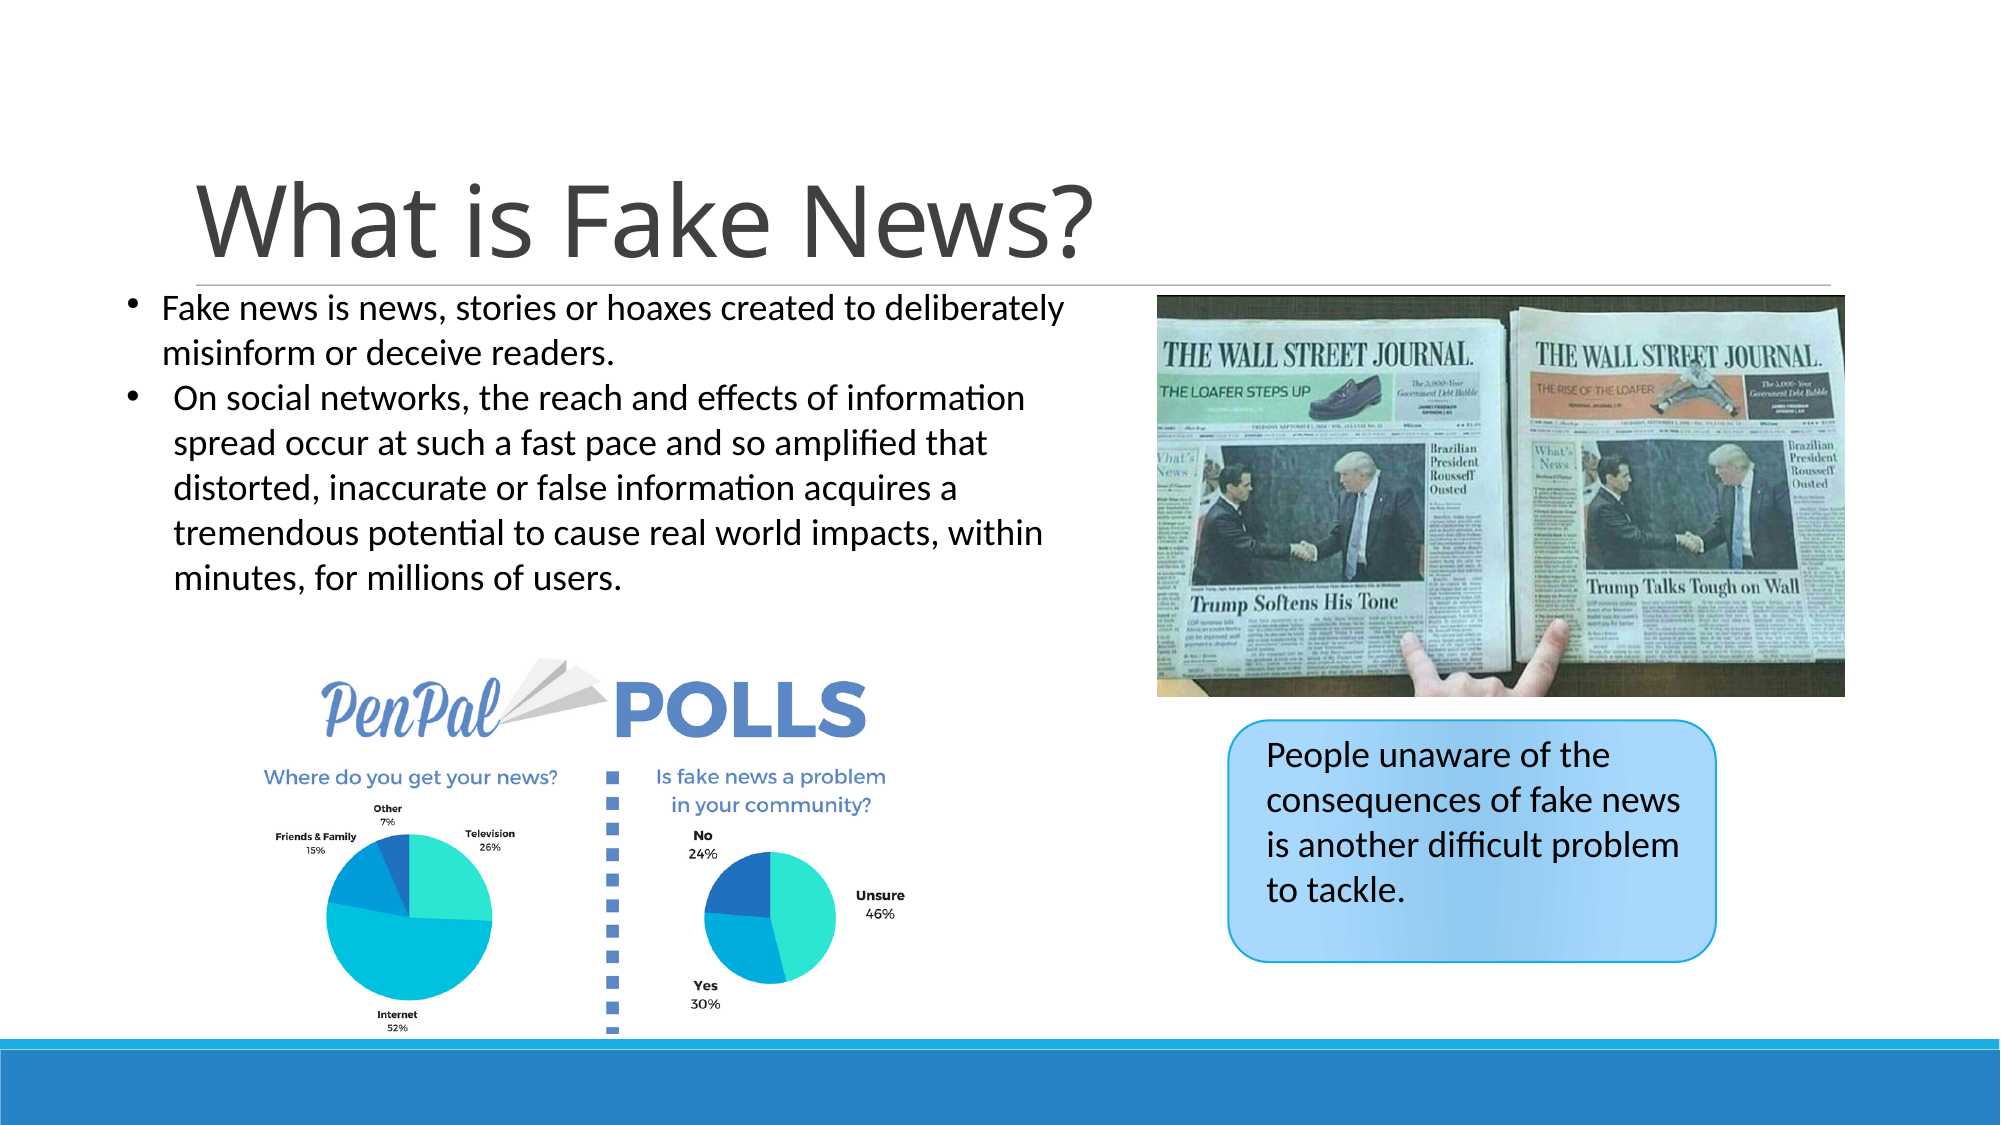

# What is Fake News?
Fake news is news, stories or hoaxes created to deliberately misinform or deceive readers.
On social networks, the reach and effects of information spread occur at such a fast pace and so amplified that distorted, inaccurate or false information acquires a tremendous potential to cause real world impacts, within minutes, for millions of users.
People unaware of the consequences of fake news is another difficult problem to tackle.